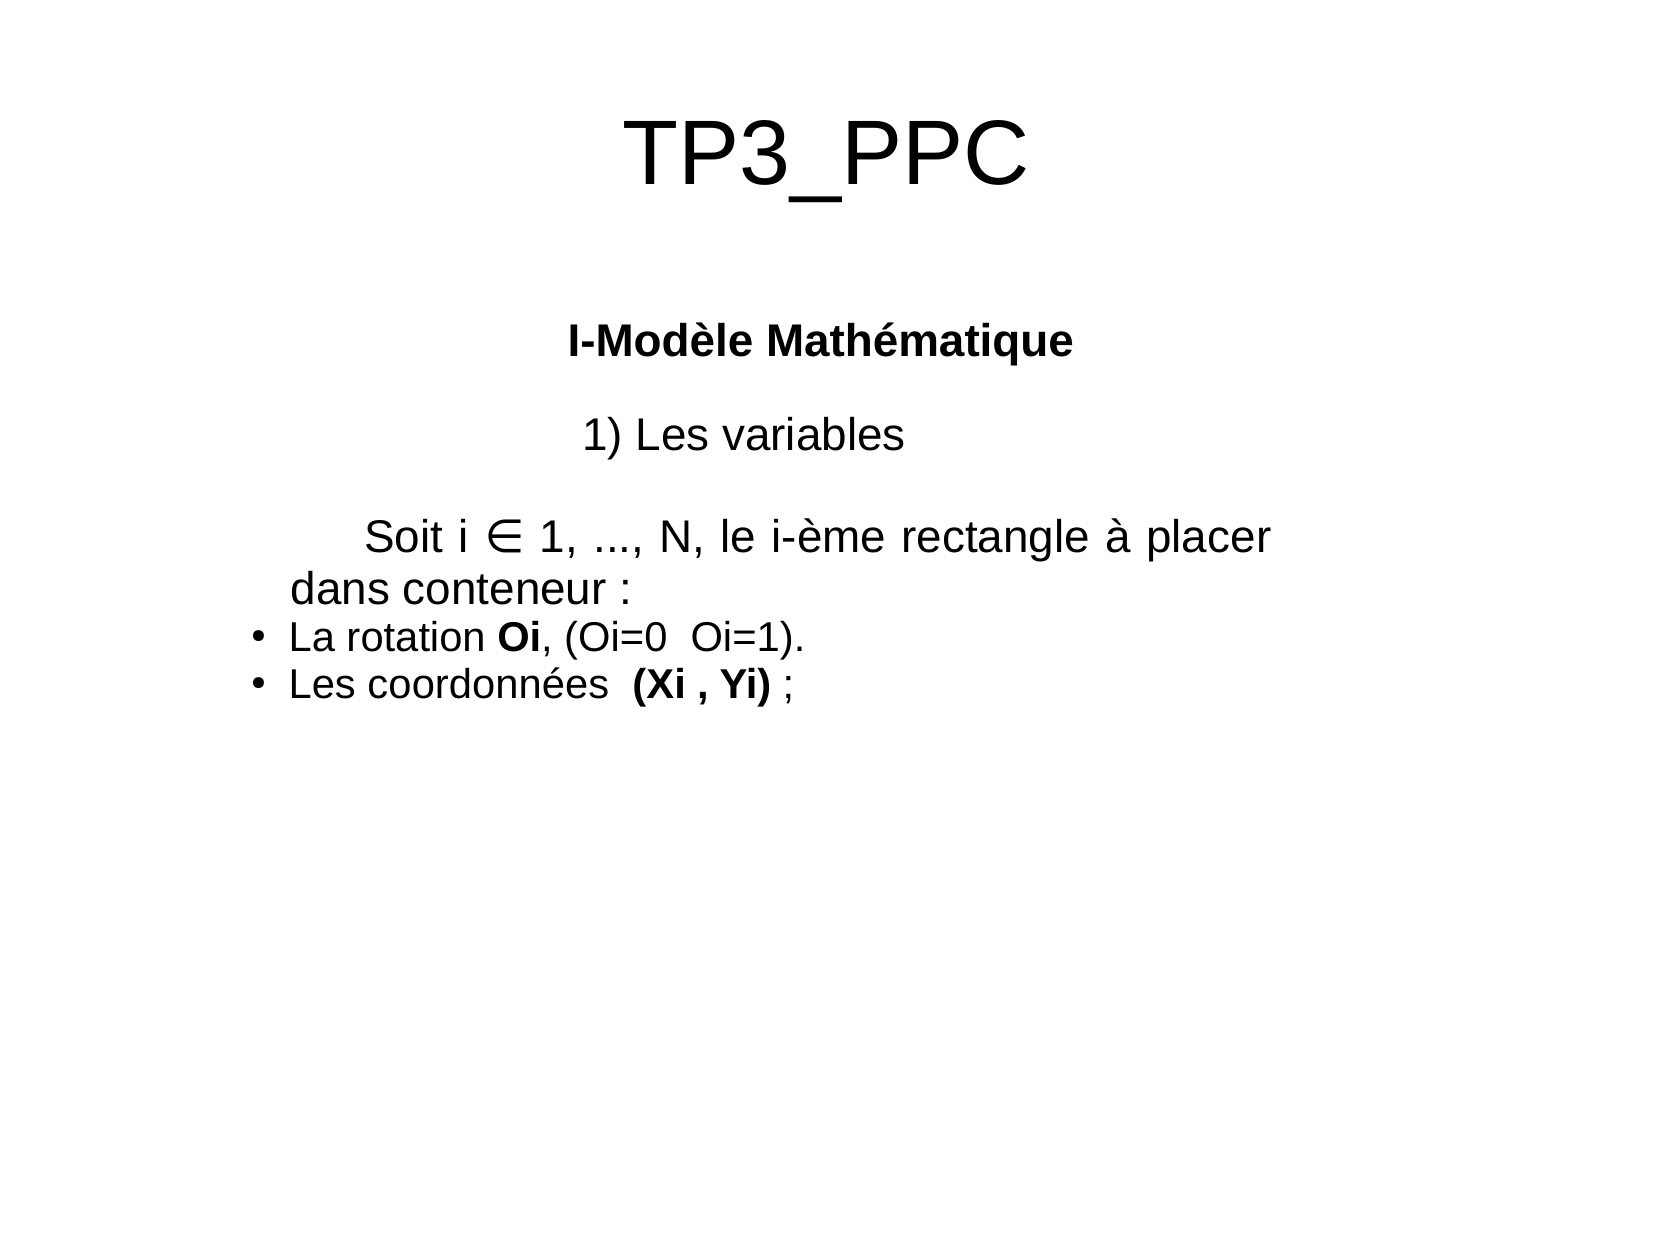

# TP3_PPC
I-Modèle Mathématique
1) Les variables
	Soit i ∈ 1, ..., N, le i-ème rectangle à placer dans conteneur :
La rotation Oi, (Oi=0 Oi=1).
Les coordonnées (Xi , Yi) ;